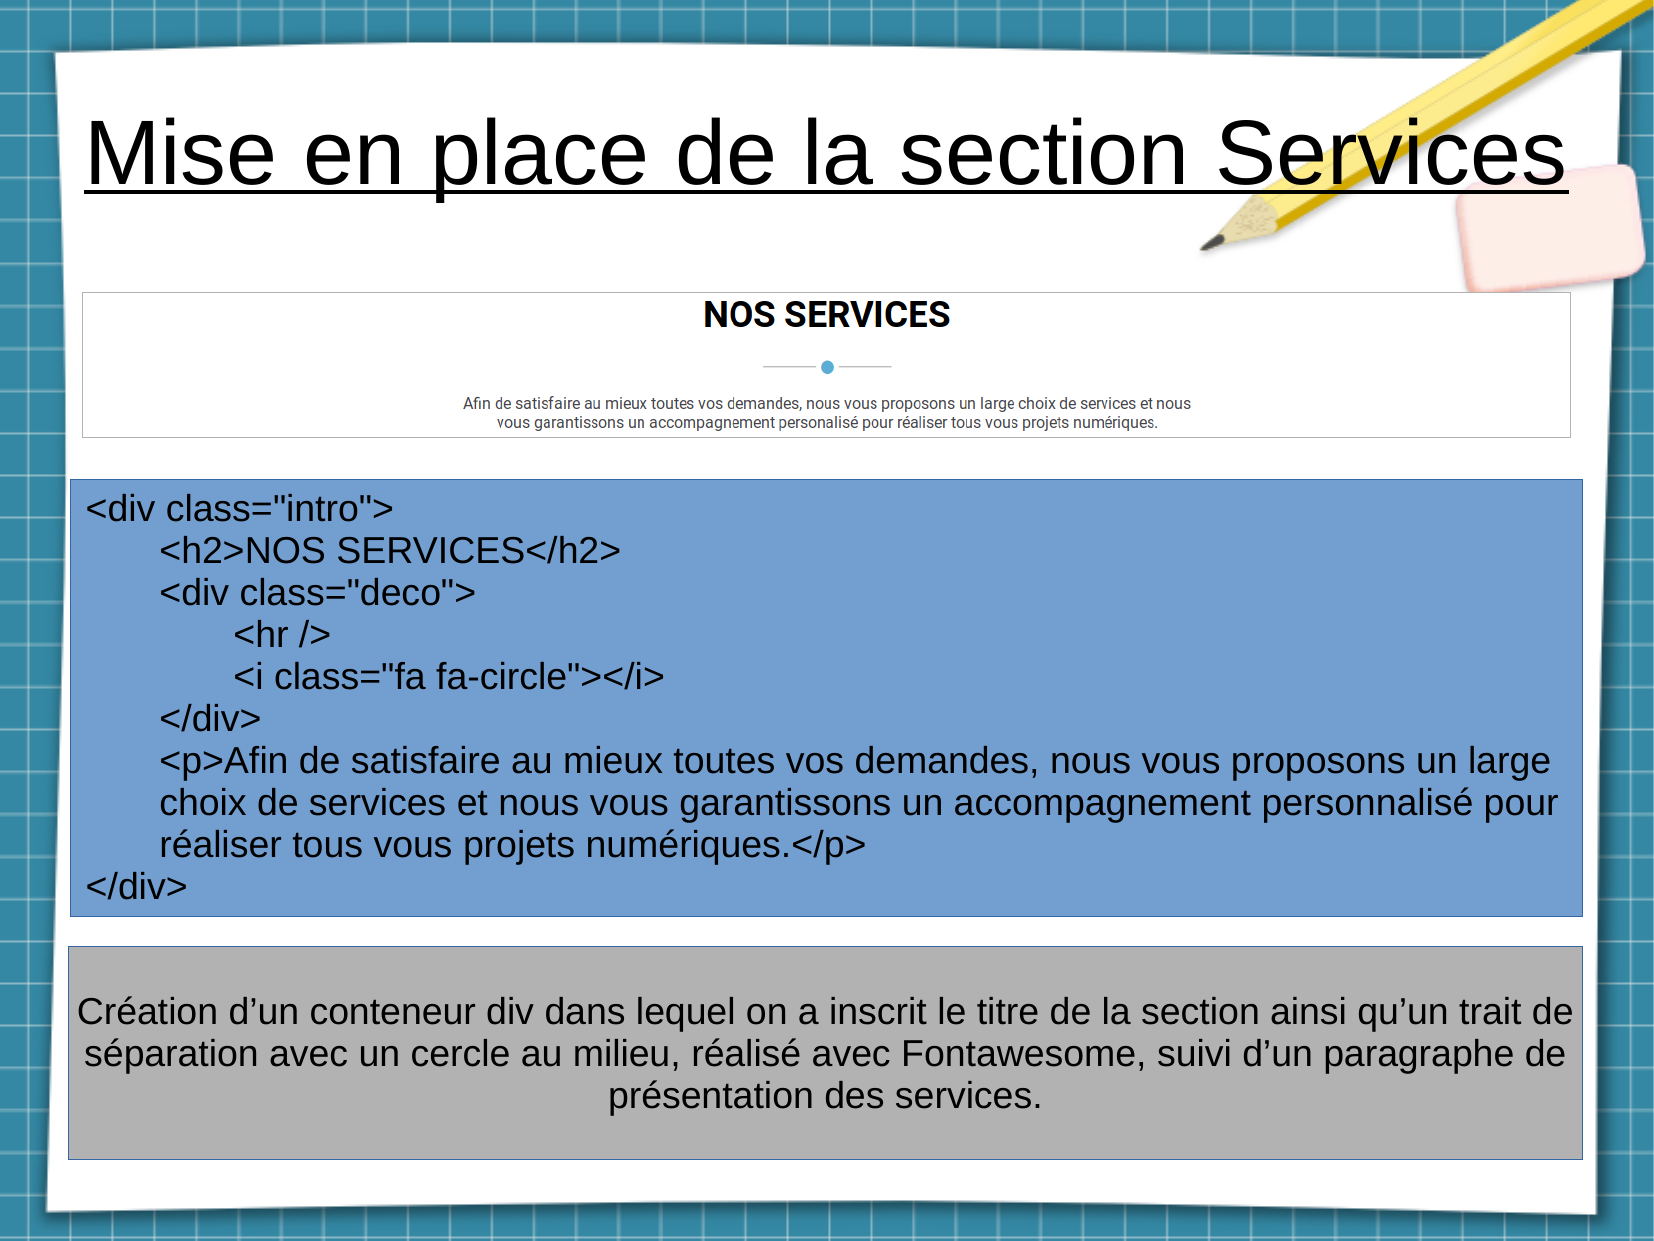

# Mise en place de la section Services
<div class="intro">
	<h2>NOS SERVICES</h2>
	<div class="deco">
		<hr />
		<i class="fa fa-circle"></i>
	</div>
	<p>Afin de satisfaire au mieux toutes vos demandes, nous vous proposons un large
	choix de services et nous vous garantissons un accompagnement personnalisé pour
	réaliser tous vous projets numériques.</p>
</div>
Création d’un conteneur div dans lequel on a inscrit le titre de la section ainsi qu’un trait de
séparation avec un cercle au milieu, réalisé avec Fontawesome, suivi d’un paragraphe de
présentation des services.